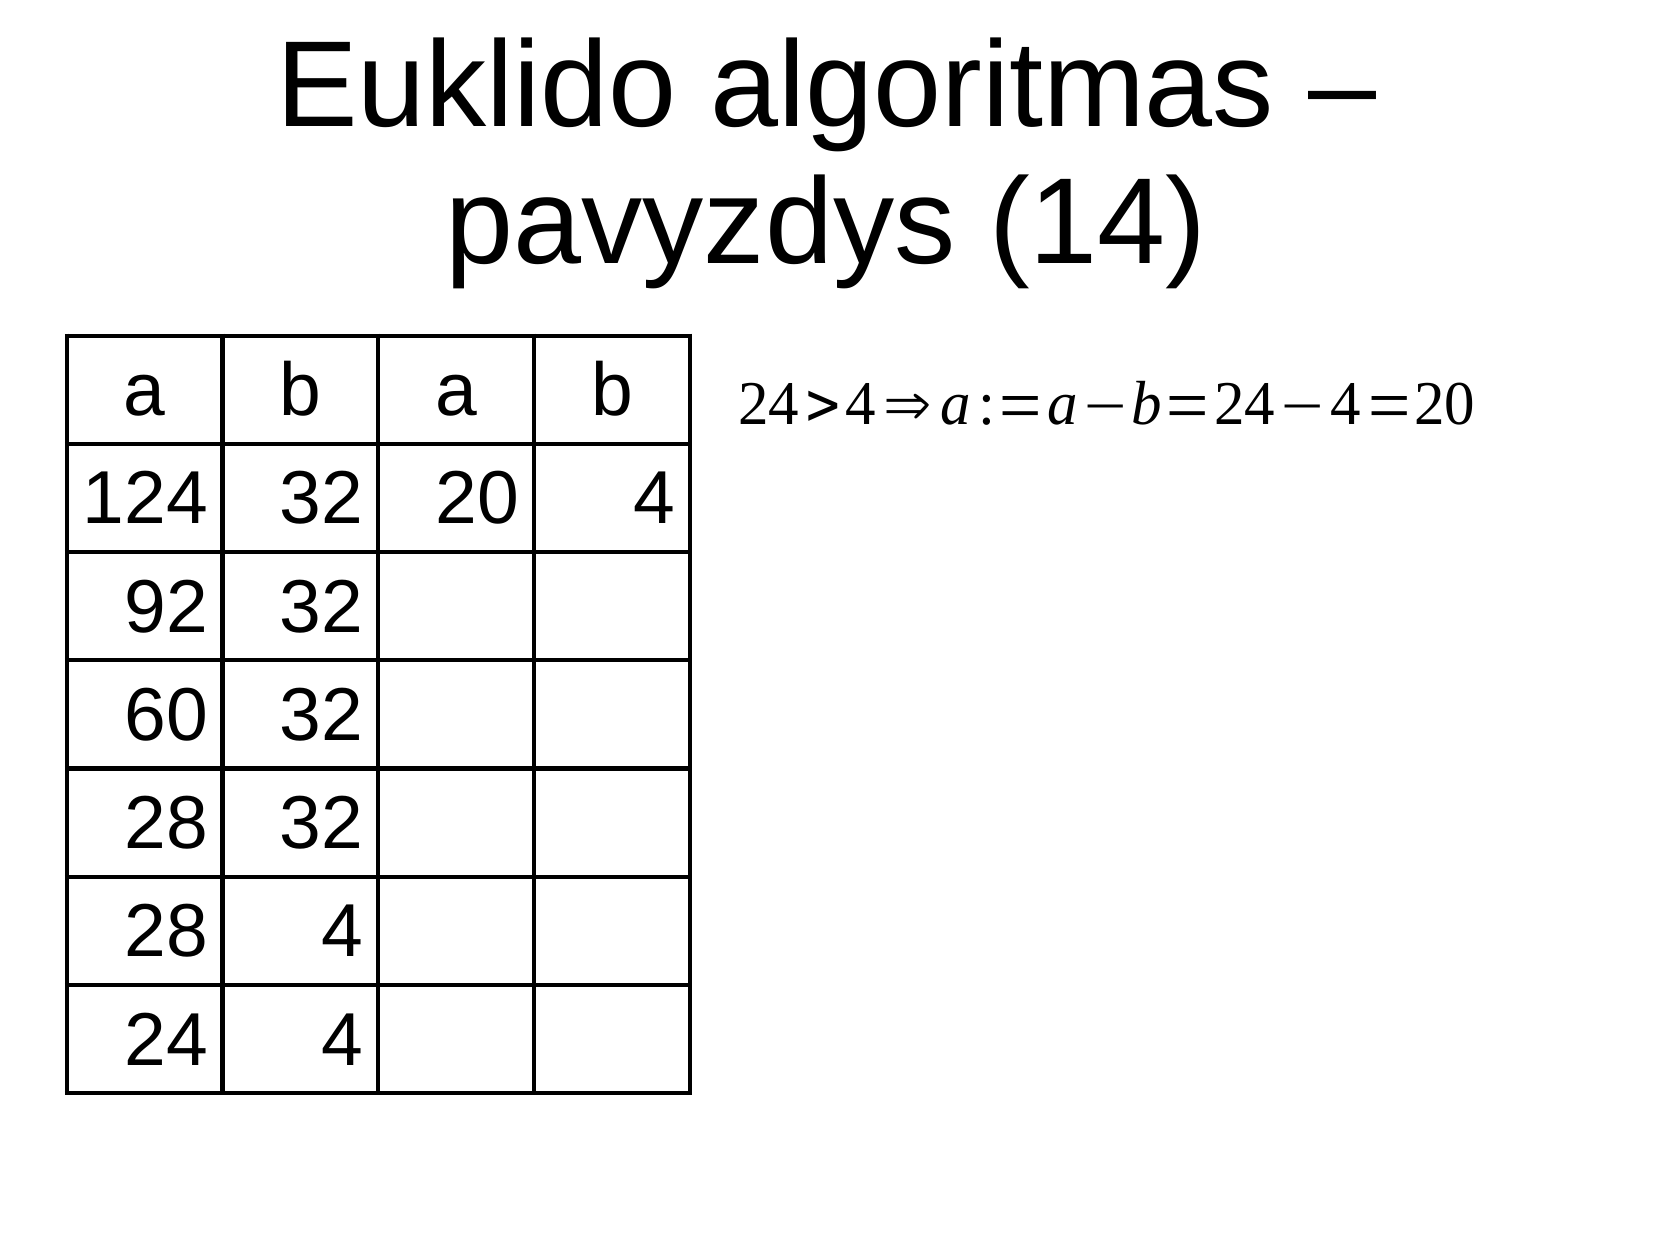

# Euklido algoritmas – pavyzdys (14)
| a | b | a | b |
| --- | --- | --- | --- |
| 124 | 32 | 20 | 4 |
| 92 | 32 | | |
| 60 | 32 | | |
| 28 | 32 | | |
| 28 | 4 | | |
| 24 | 4 | | |